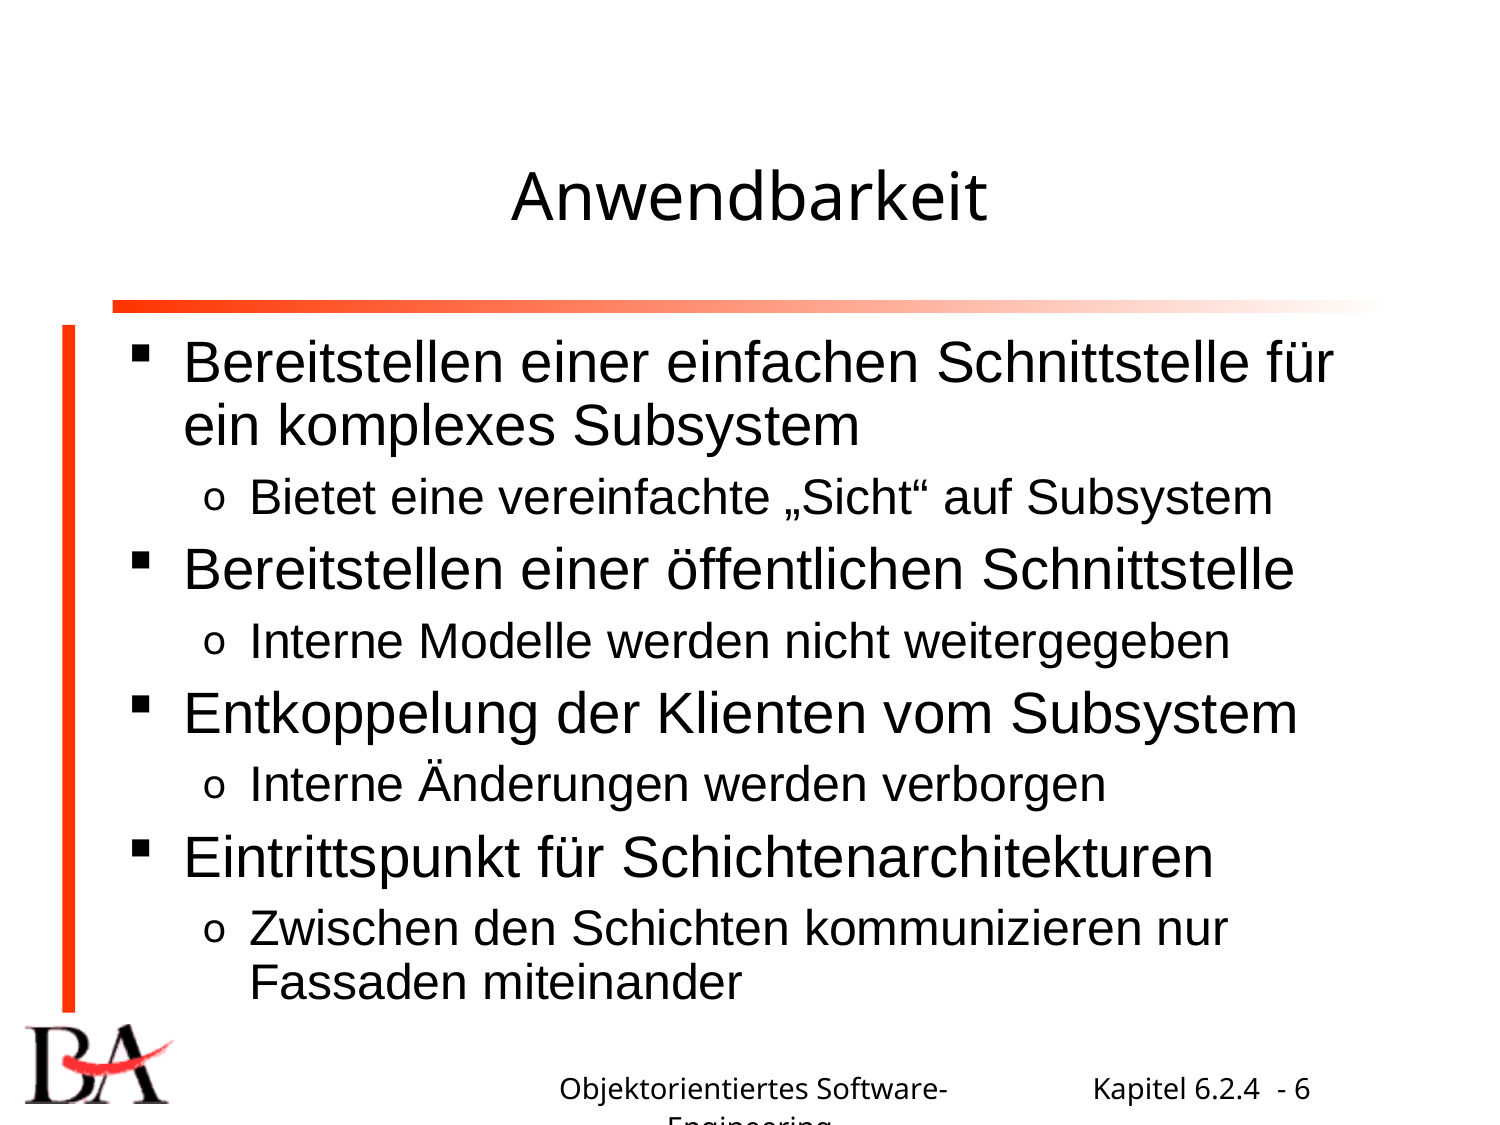

# Anwendbarkeit
Bereitstellen einer einfachen Schnittstelle für ein komplexes Subsystem
Bietet eine vereinfachte „Sicht“ auf Subsystem
Bereitstellen einer öffentlichen Schnittstelle
Interne Modelle werden nicht weitergegeben
Entkoppelung der Klienten vom Subsystem
Interne Änderungen werden verborgen
Eintrittspunkt für Schichtenarchitekturen
Zwischen den Schichten kommunizieren nur Fassaden miteinander
6